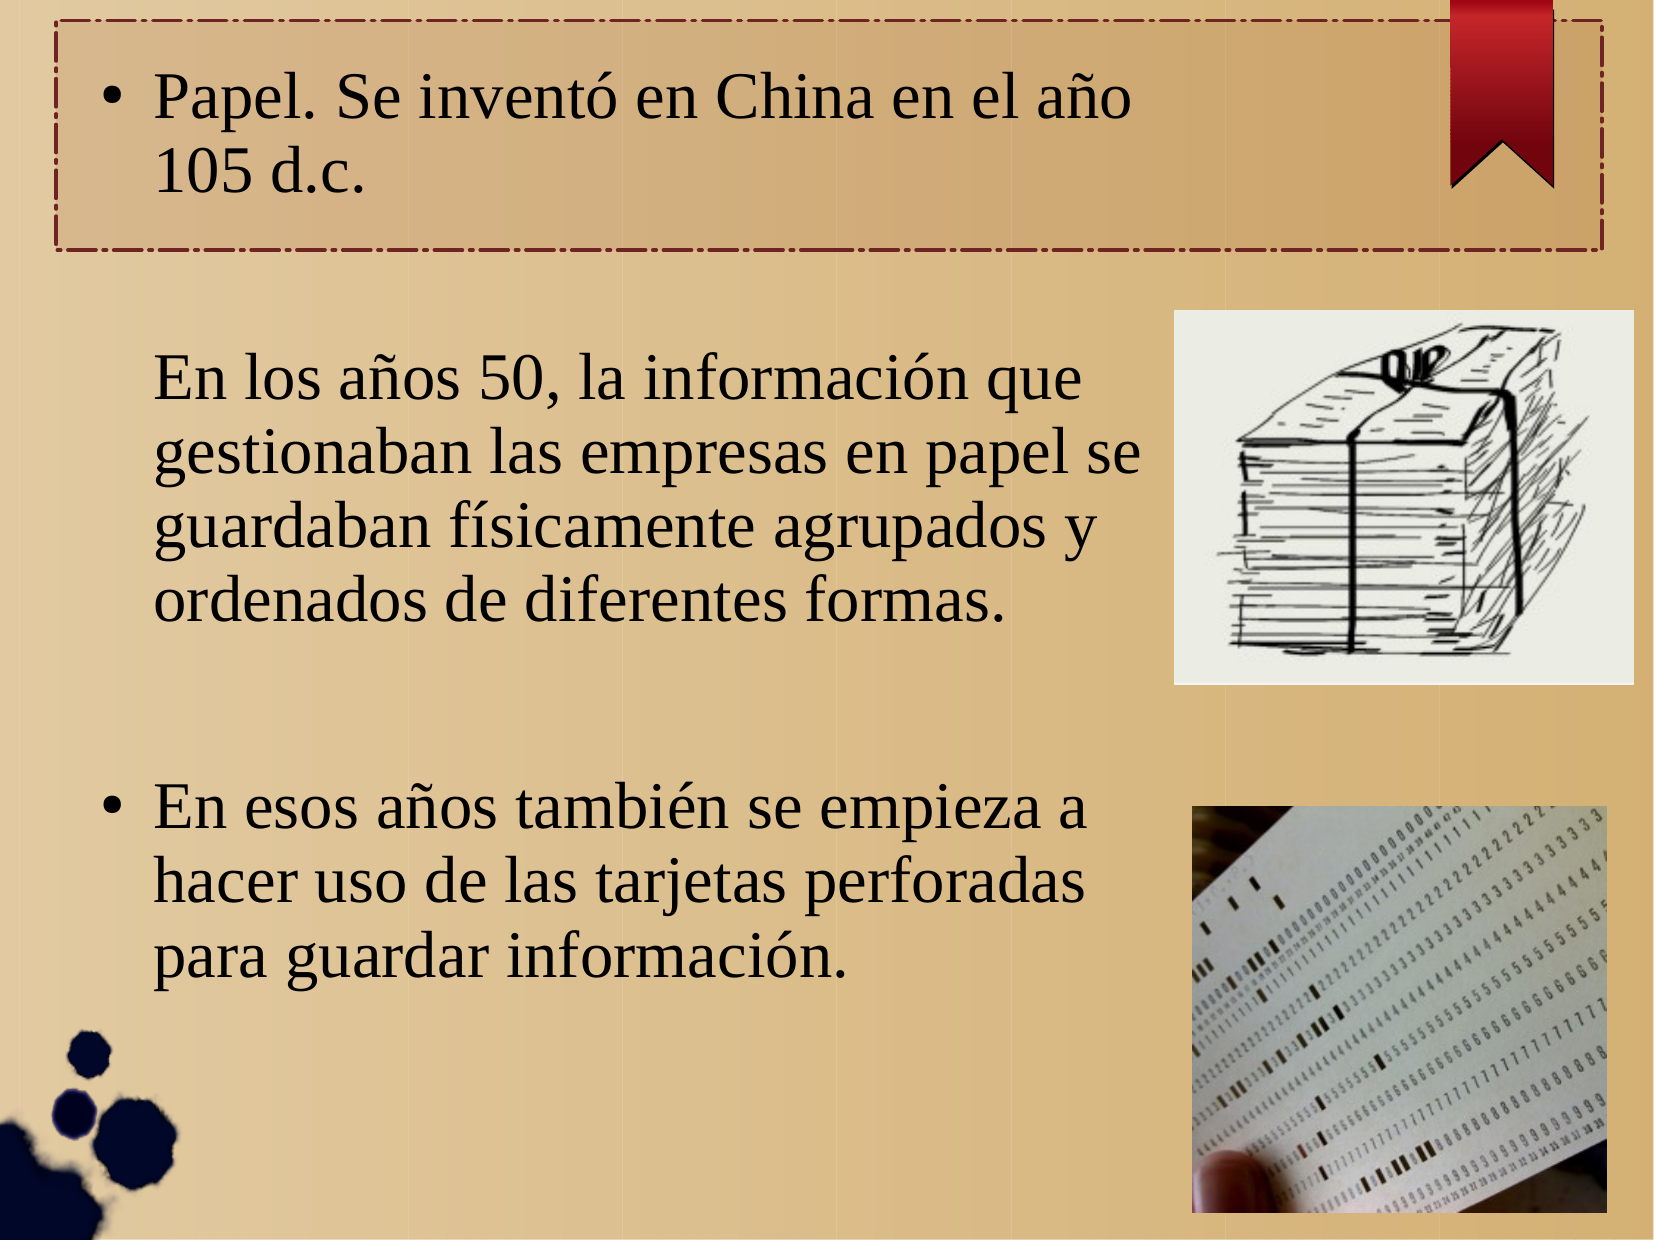

# Papel. Se inventó en China en el año 105 d.c.
En los años 50, la información que gestionaban las empresas en papel se guardaban físicamente agrupados y ordenados de diferentes formas.
En esos años también se empieza a hacer uso de las tarjetas perforadas para guardar información.